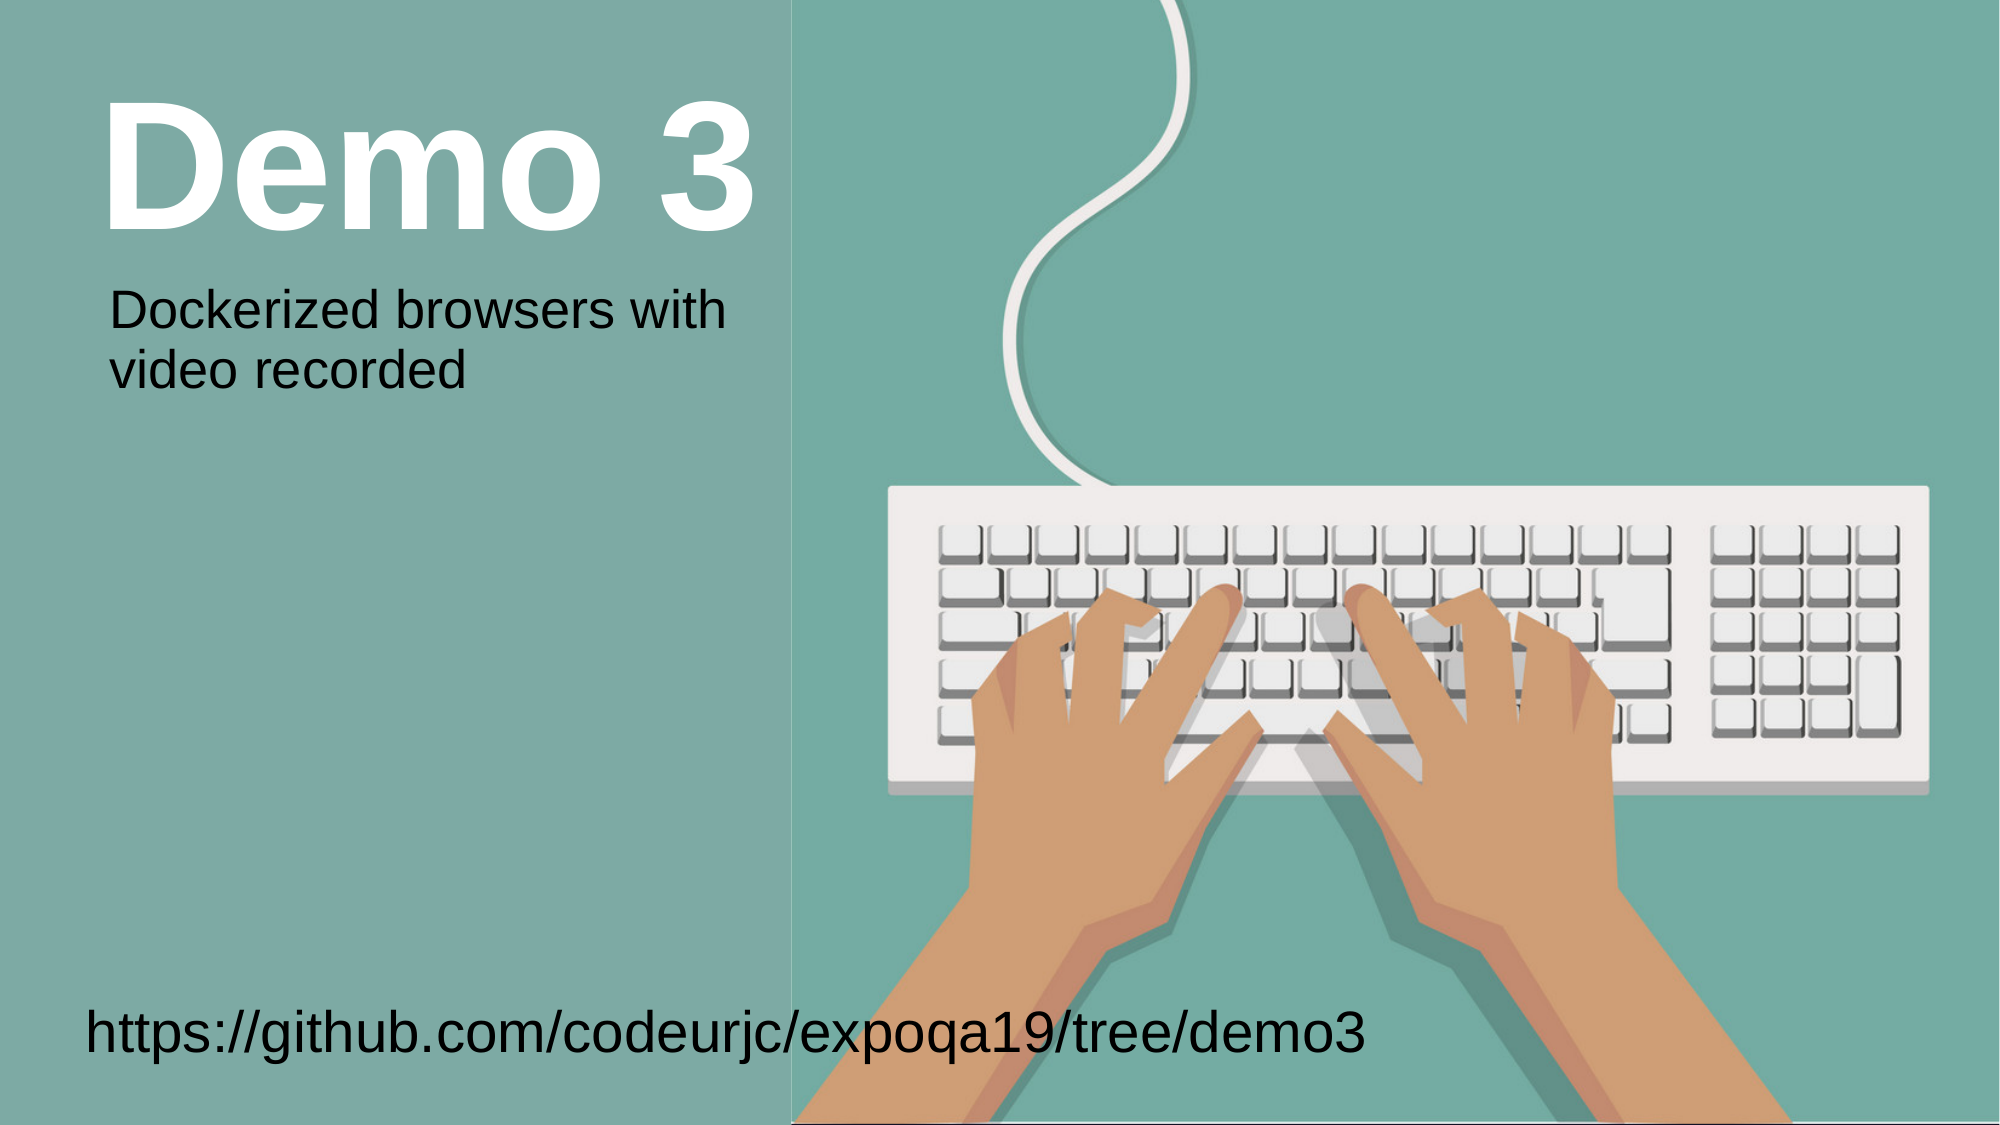

# Demo 3
Dockerized browsers with
video recorded
https://github.com/codeurjc/expoqa19/tree/demo3